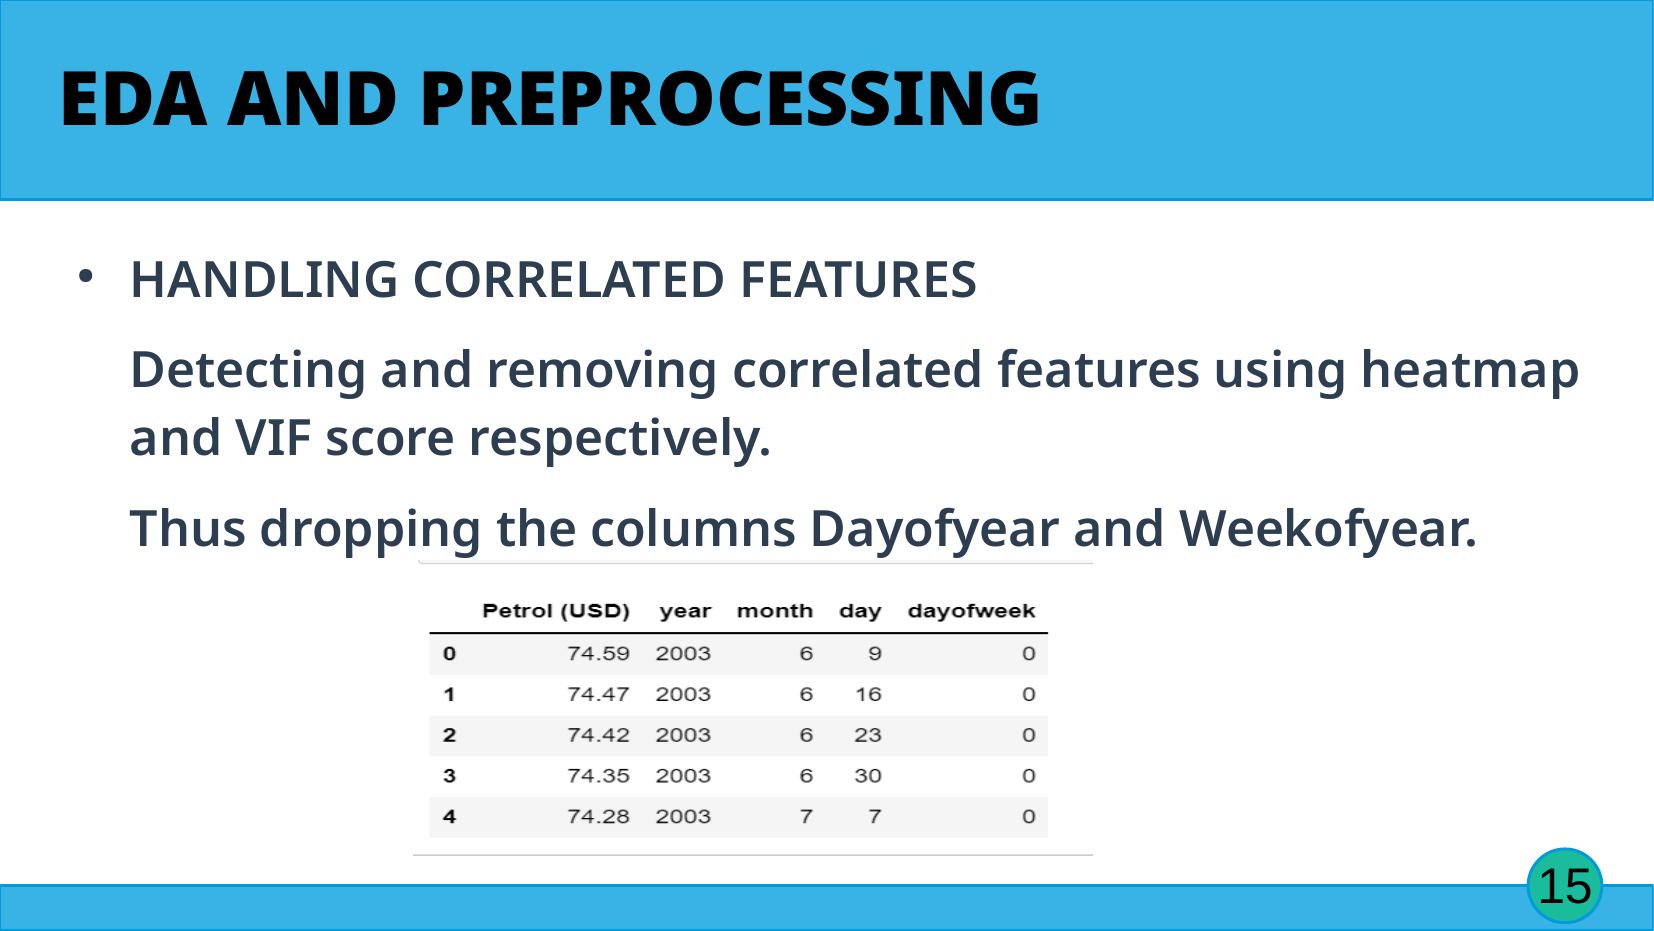

# EDA AND PREPROCESSING
HANDLING CORRELATED FEATURES
Detecting and removing correlated features using heatmap and VIF score respectively.
Thus dropping the columns Dayofyear and Weekofyear.